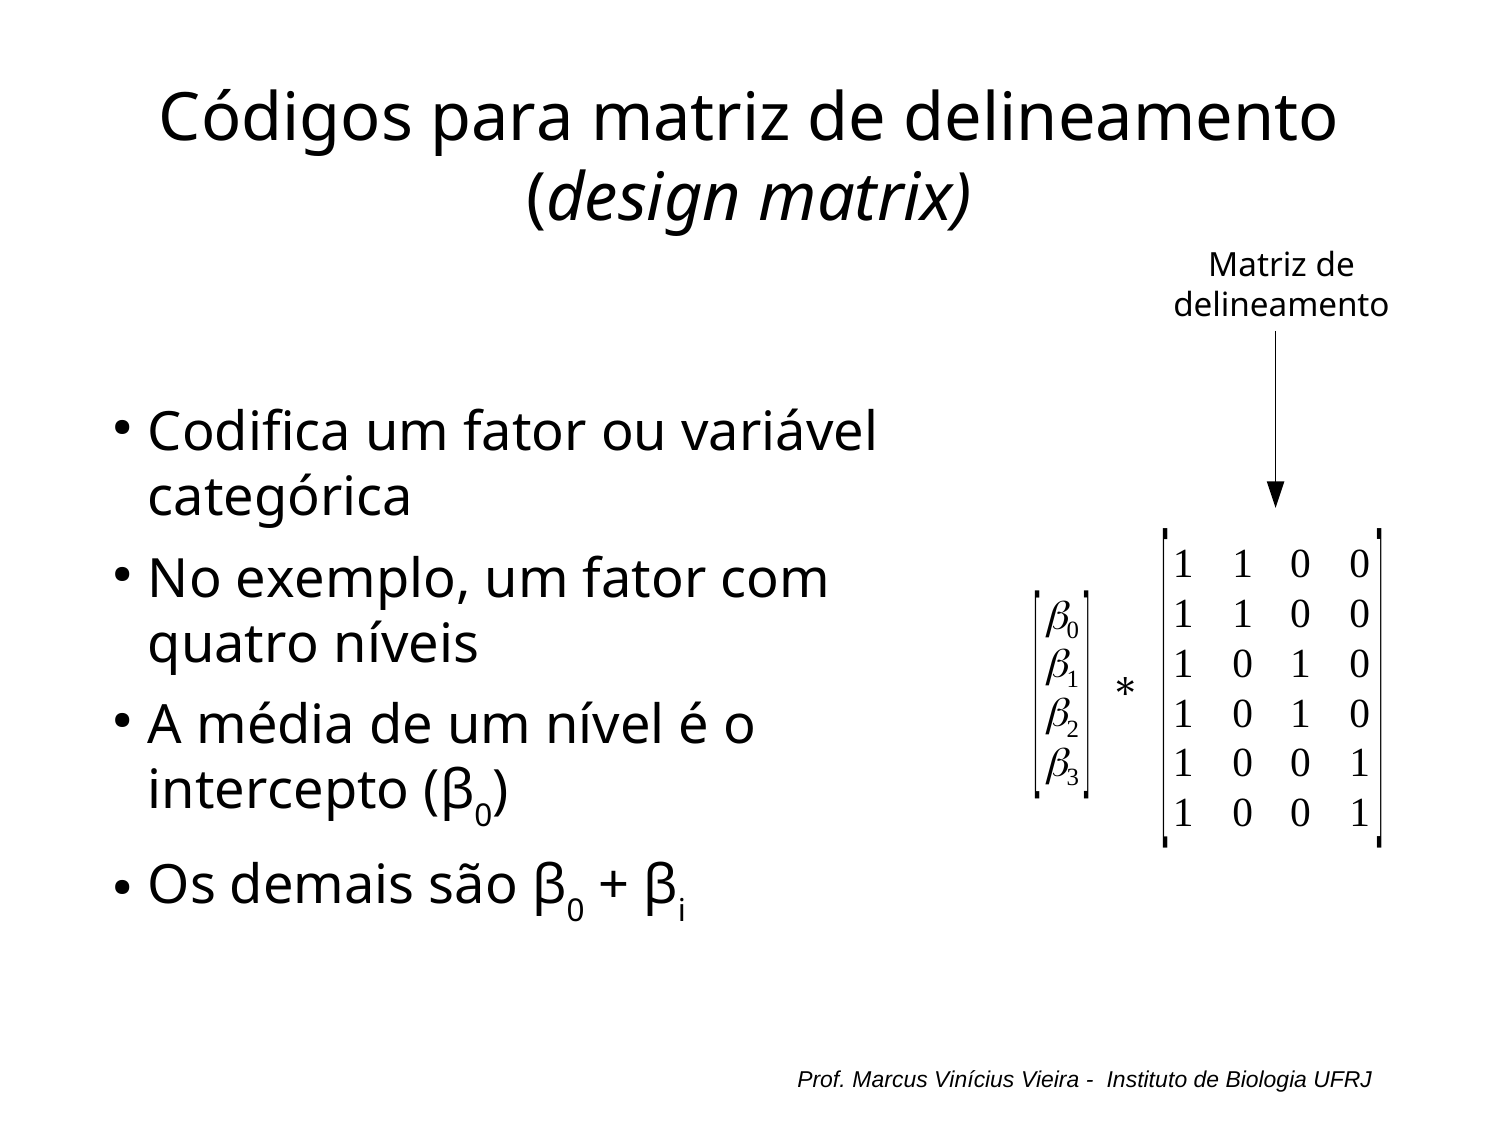

# Códigos para matriz de delineamento (design matrix)
Matriz de delineamento
Codifica um fator ou variável categórica
No exemplo, um fator com quatro níveis
A média de um nível é o intercepto (β0)
Os demais são β0 + βi
Prof. Marcus Vinícius Vieira - Instituto de Biologia UFRJ